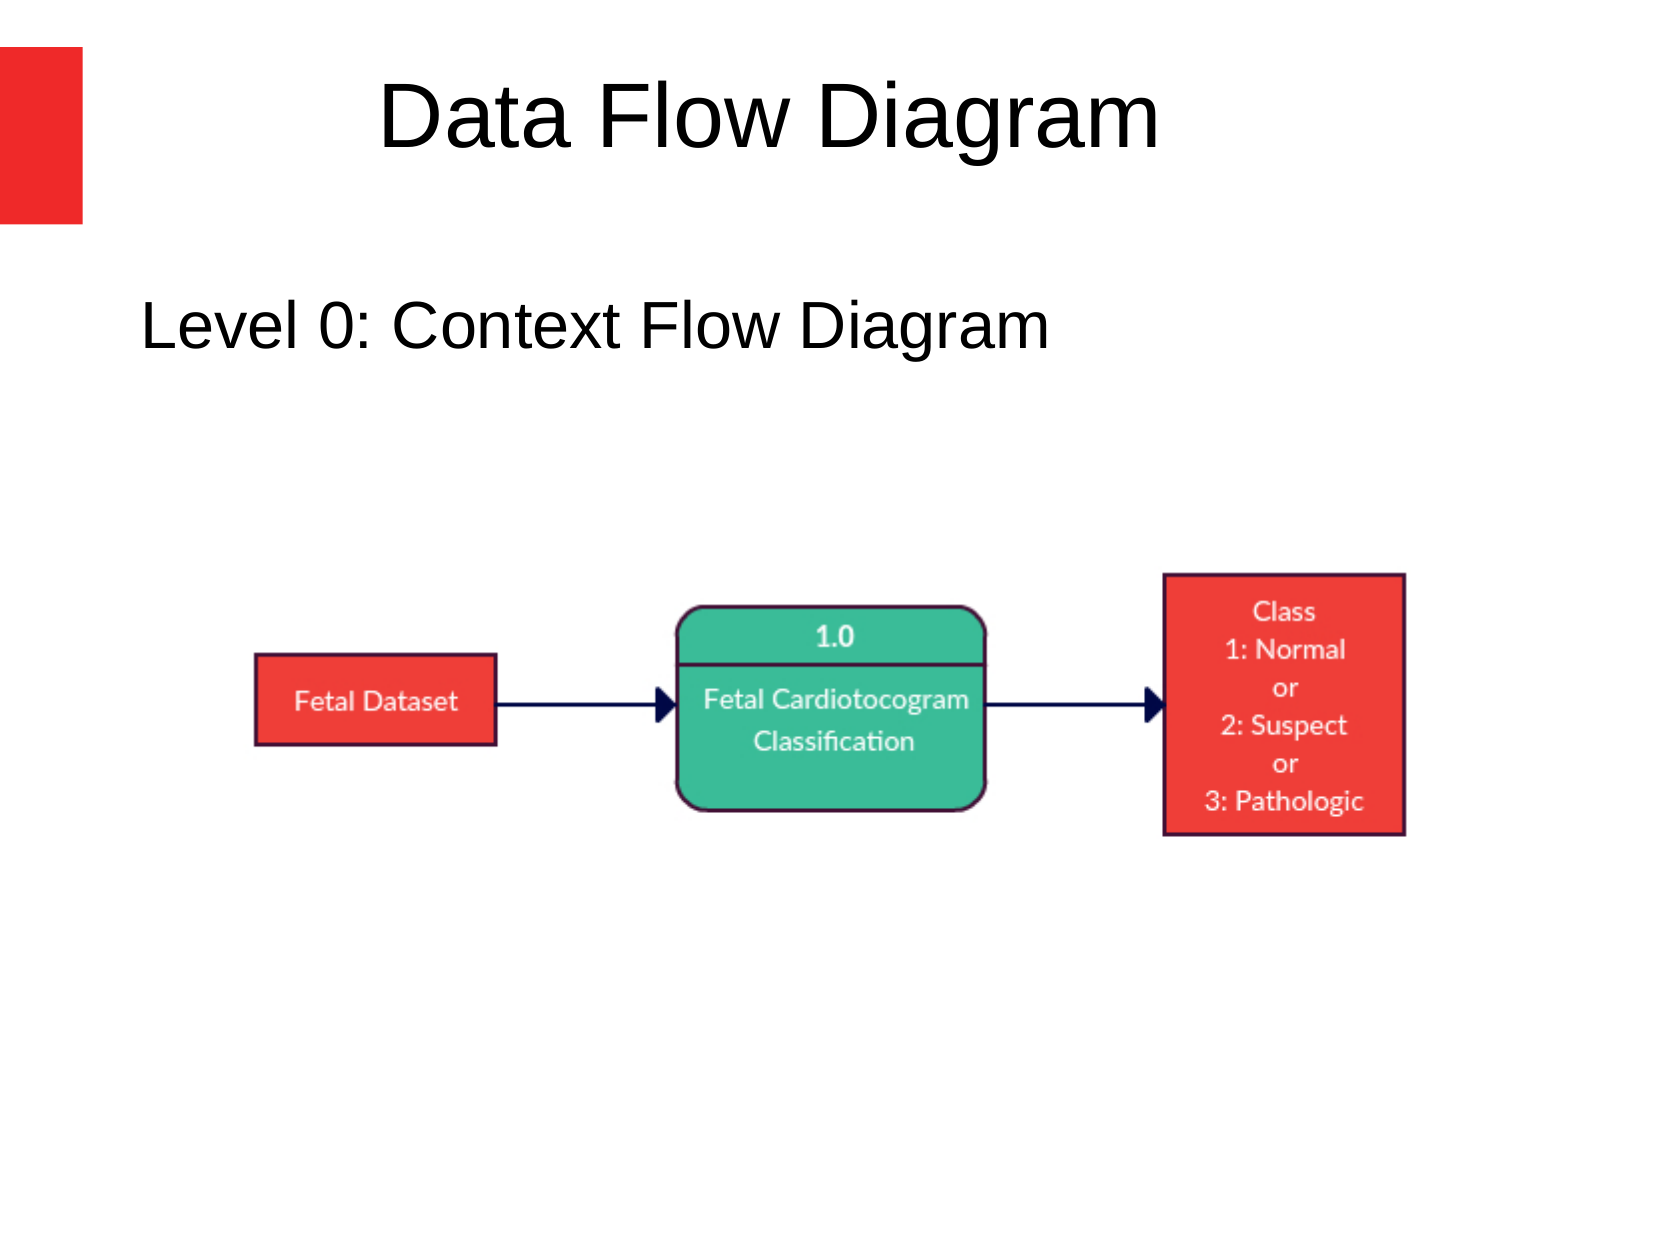

Data Flow Diagram
Level 0: Context Flow Diagram